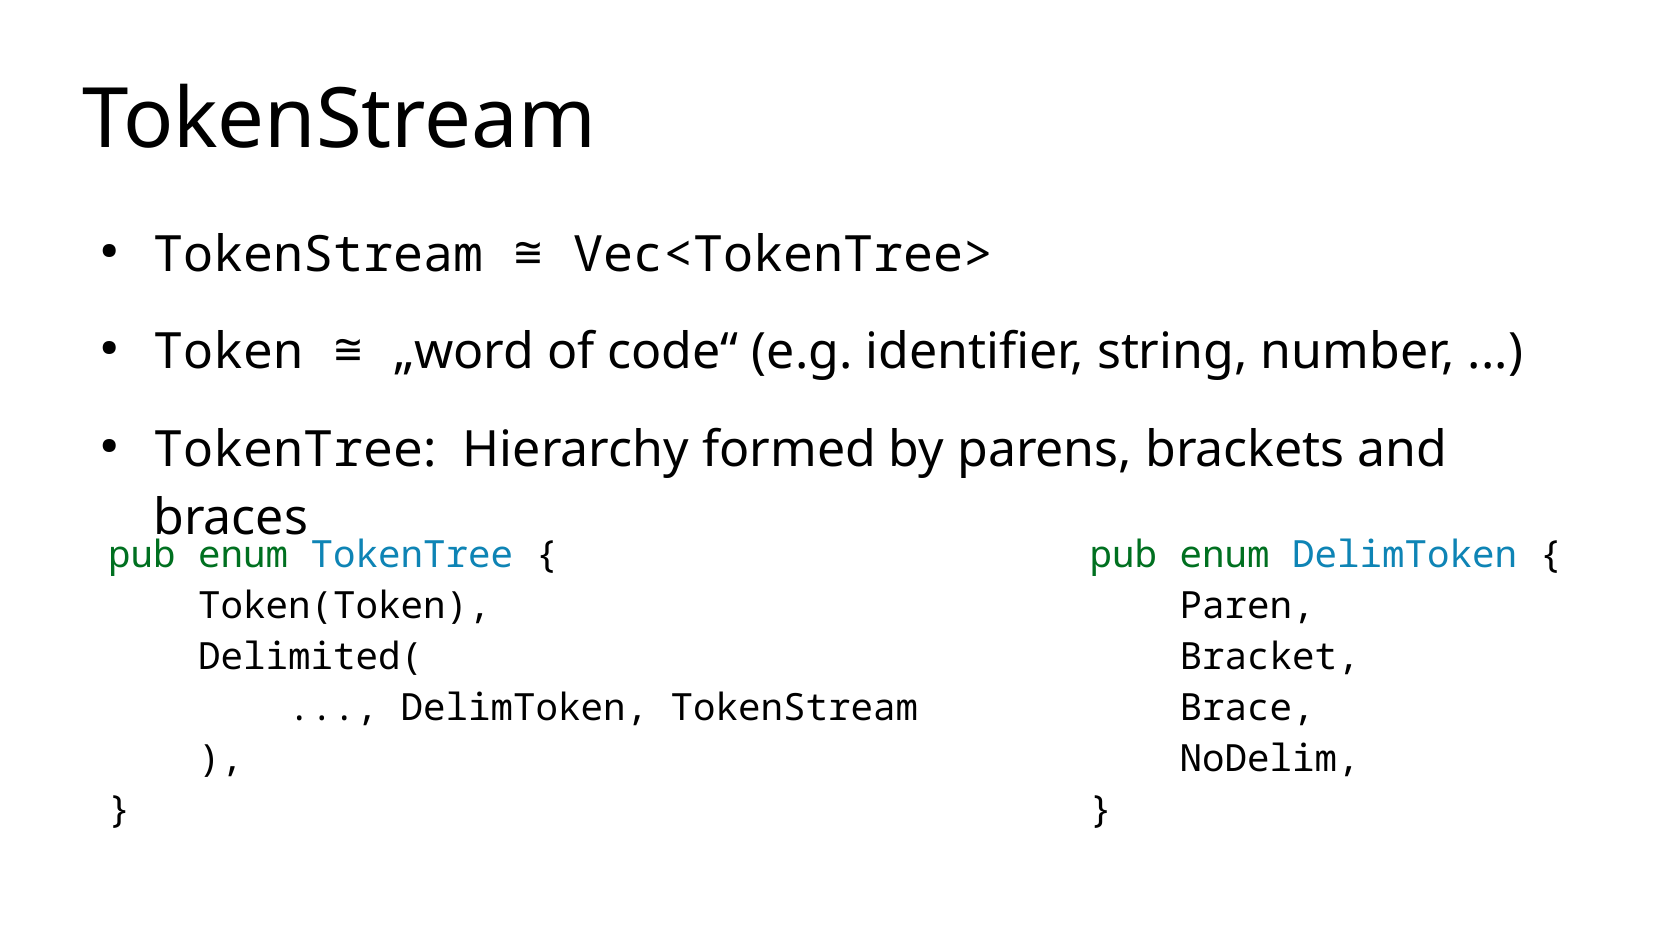

# TokenStream
TokenStream ≅ Vec<TokenTree>
Token ≅ „word of code“ (e.g. identifier, string, number, ...)
TokenTree: Hierarchy formed by parens, brackets and braces
pub enum TokenTree {
 Token(Token),
 Delimited(
 ..., DelimToken, TokenStream
 ),
}
pub enum DelimToken {
 Paren,
 Bracket,
 Brace,
 NoDelim,
}